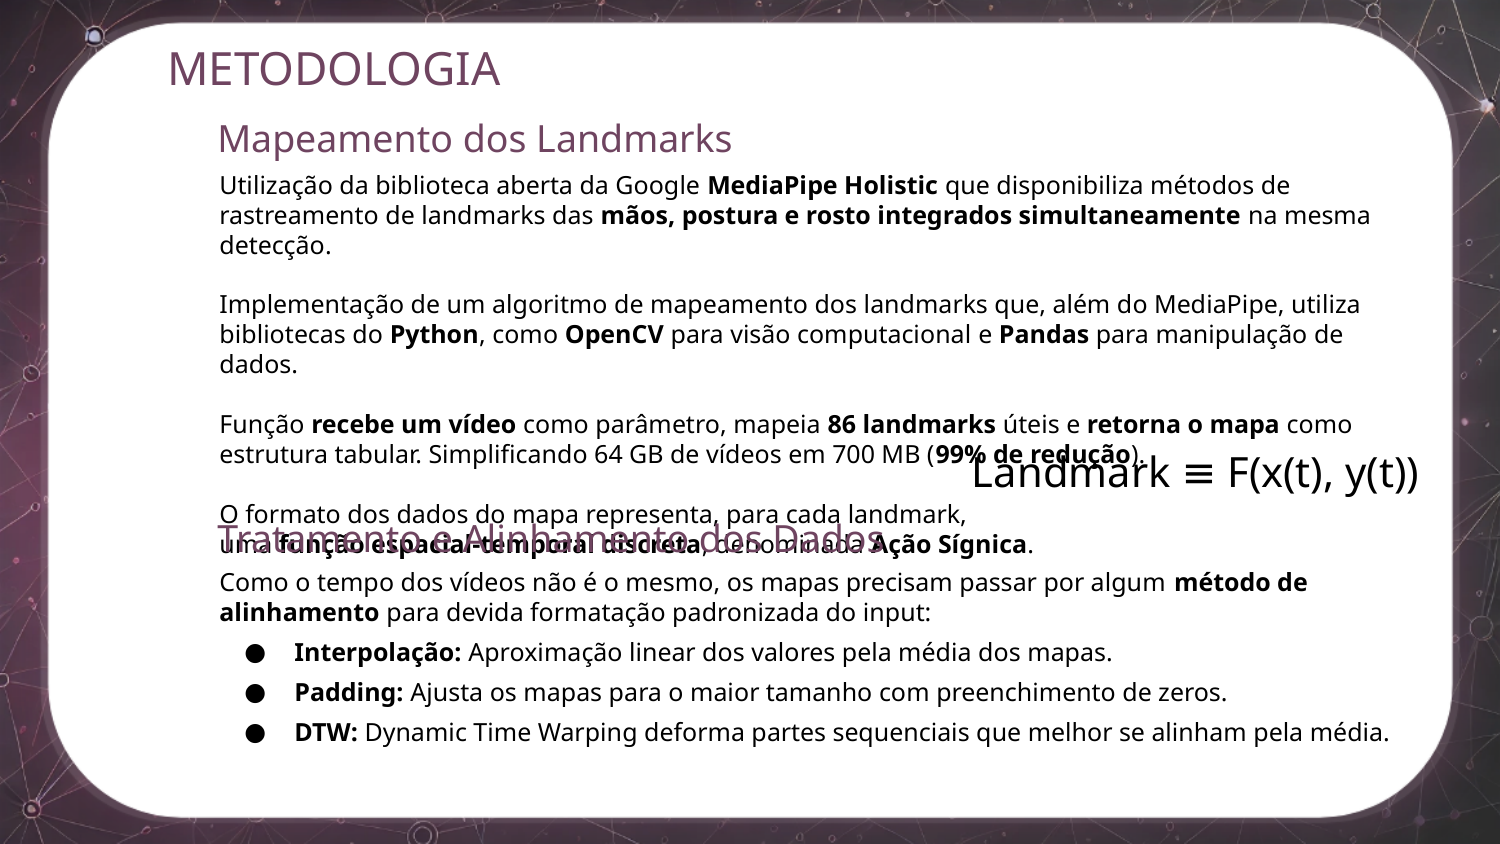

METODOLOGIA
Mapeamento dos Landmarks
Utilização da biblioteca aberta da Google MediaPipe Holistic que disponibiliza métodos de rastreamento de landmarks das mãos, postura e rosto integrados simultaneamente na mesma detecção.
Implementação de um algoritmo de mapeamento dos landmarks que, além do MediaPipe, utiliza bibliotecas do Python, como OpenCV para visão computacional e Pandas para manipulação de dados.
Função recebe um vídeo como parâmetro, mapeia 86 landmarks úteis e retorna o mapa como estrutura tabular. Simplificando 64 GB de vídeos em 700 MB (99% de redução).
O formato dos dados do mapa representa, para cada landmark,
uma função espacial-temporal discreta, denominada Ação Sígnica.
Landmark ≡ F(x(t), y(t))
Tratamento e Alinhamento dos Dados
Como o tempo dos vídeos não é o mesmo, os mapas precisam passar por algum método de alinhamento para devida formatação padronizada do input:
Interpolação: Aproximação linear dos valores pela média dos mapas.
Padding: Ajusta os mapas para o maior tamanho com preenchimento de zeros.
DTW: Dynamic Time Warping deforma partes sequenciais que melhor se alinham pela média.